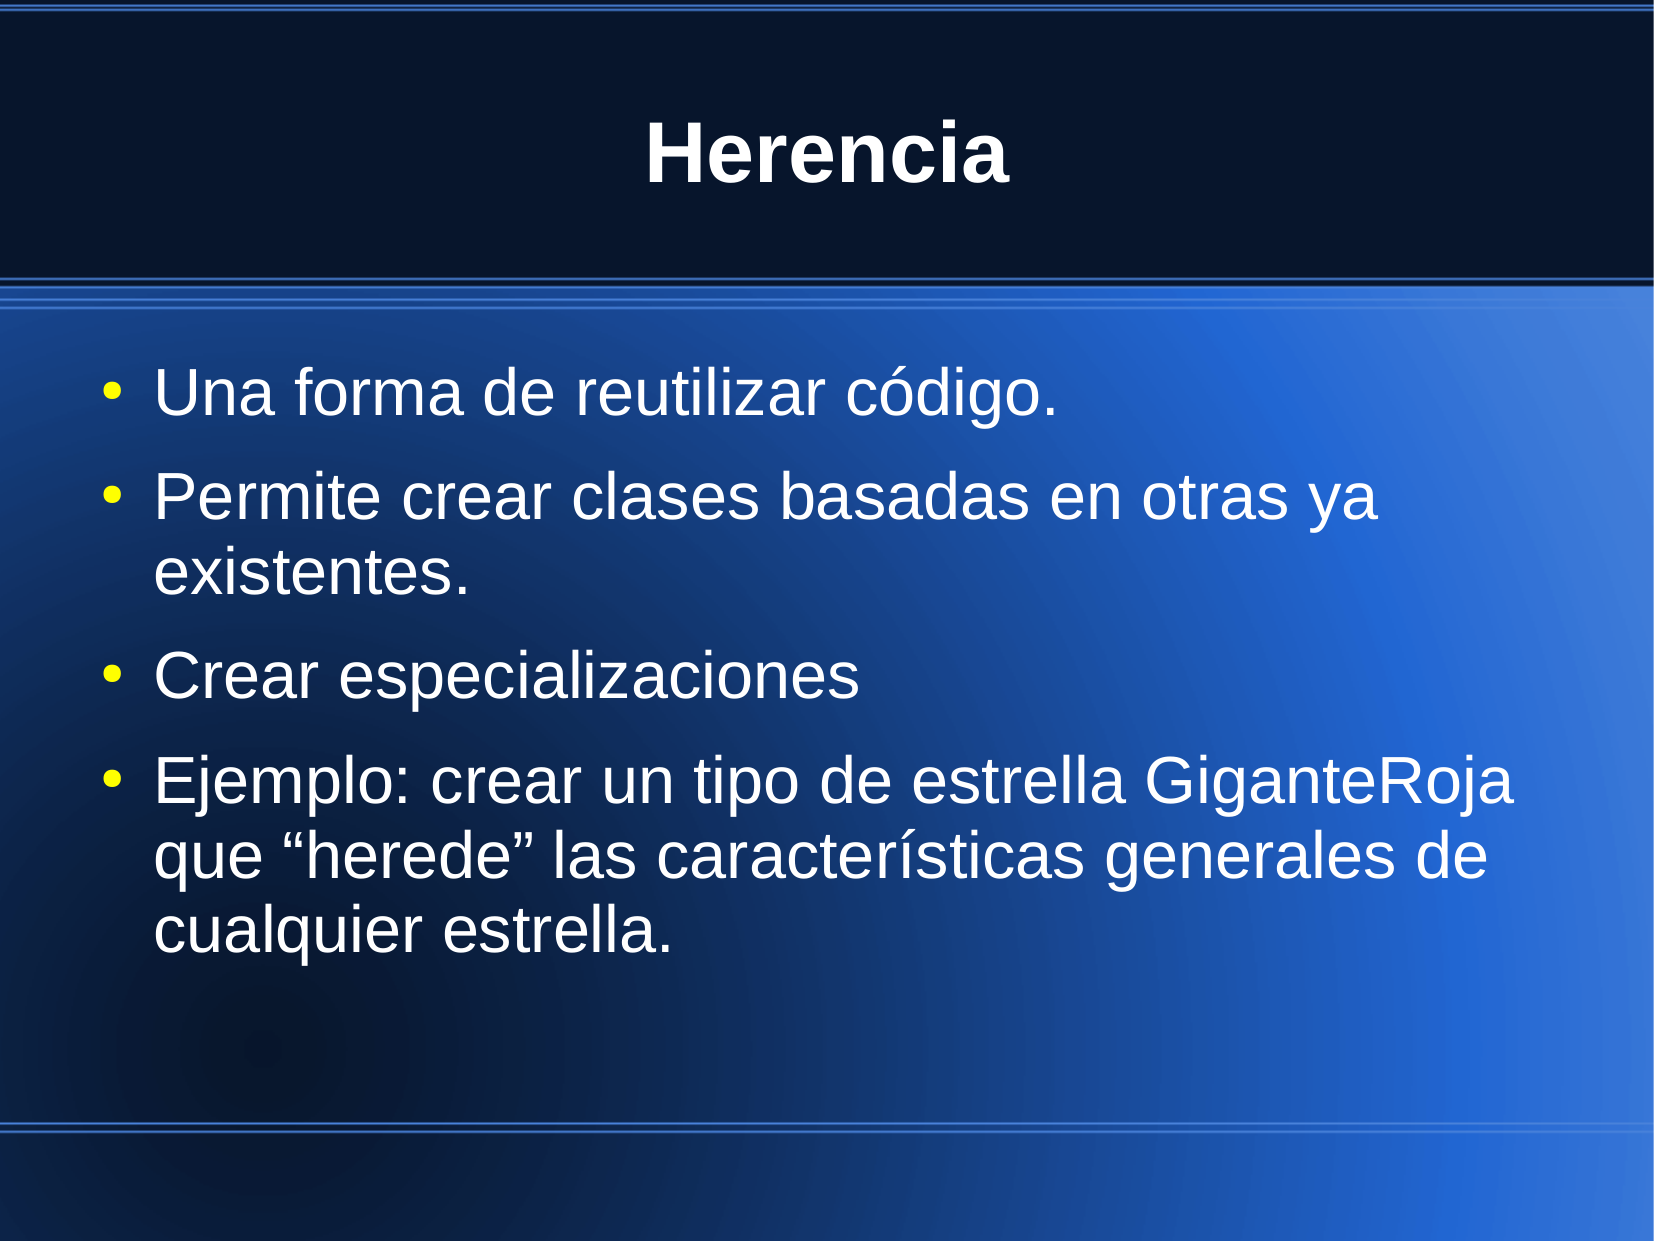

# Herencia
Una forma de reutilizar código.
Permite crear clases basadas en otras ya existentes.
Crear especializaciones
Ejemplo: crear un tipo de estrella GiganteRoja que “herede” las características generales de cualquier estrella.